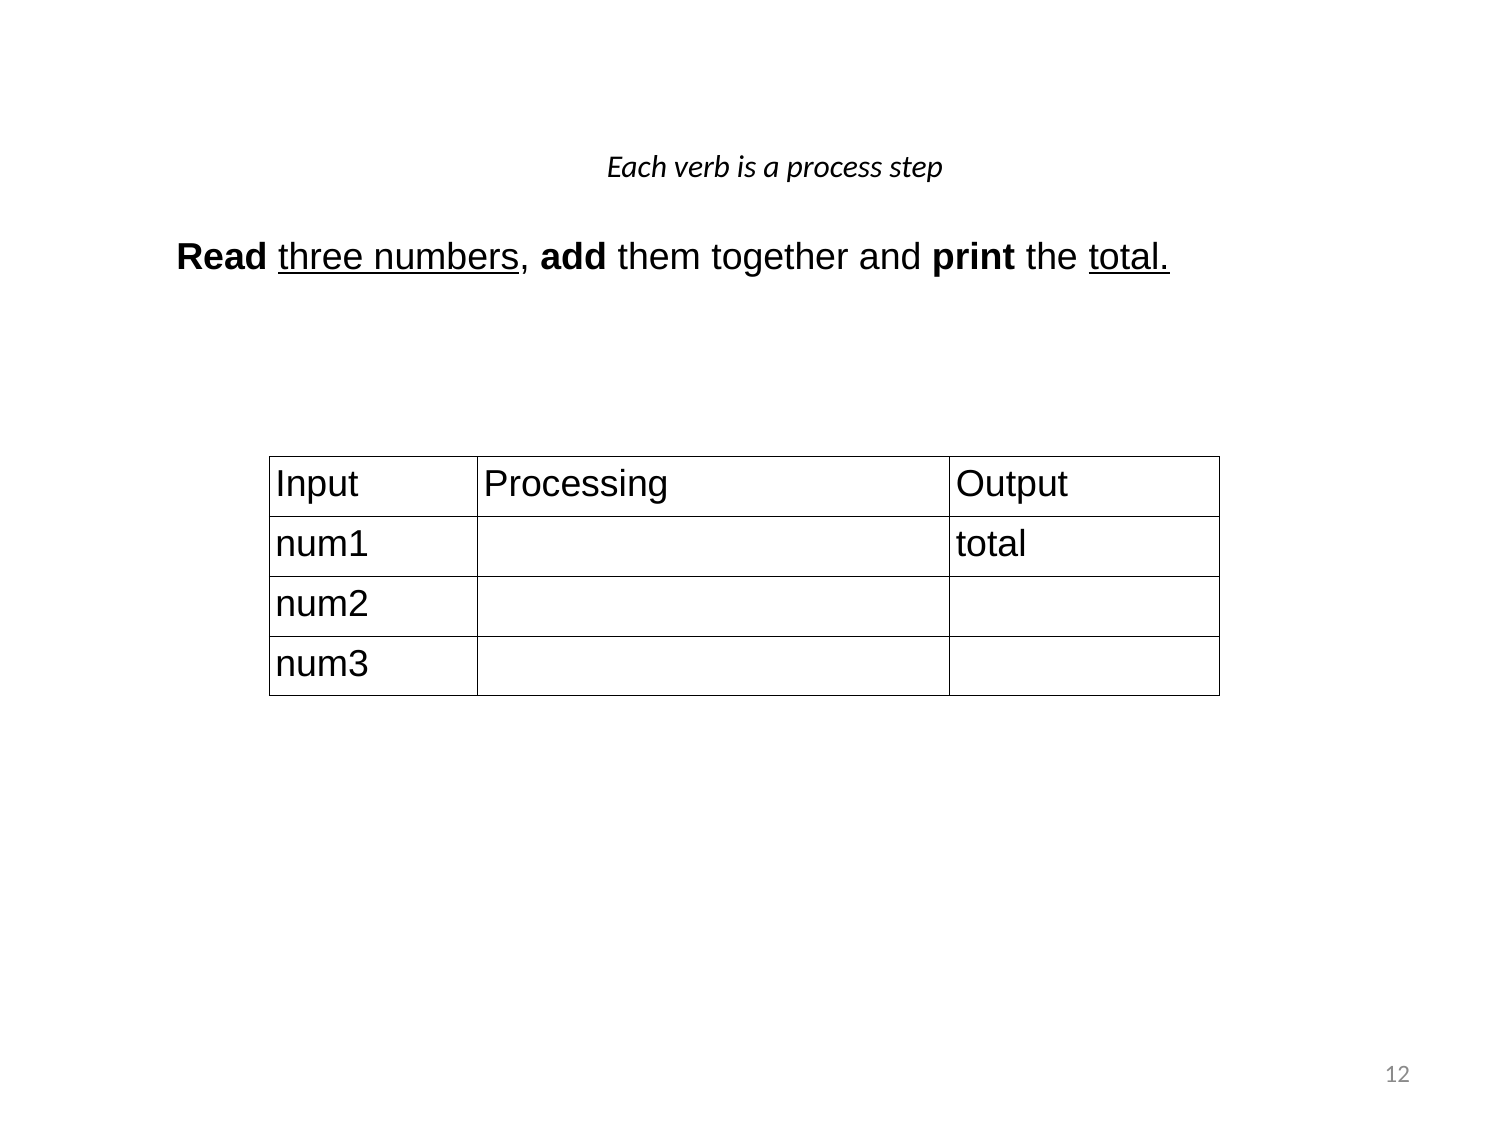

# Each verb is a process step
Read three numbers, add them together and print the total.
| Input | Processing | Output |
| --- | --- | --- |
| num1 | | total |
| num2 | | |
| num3 | | |